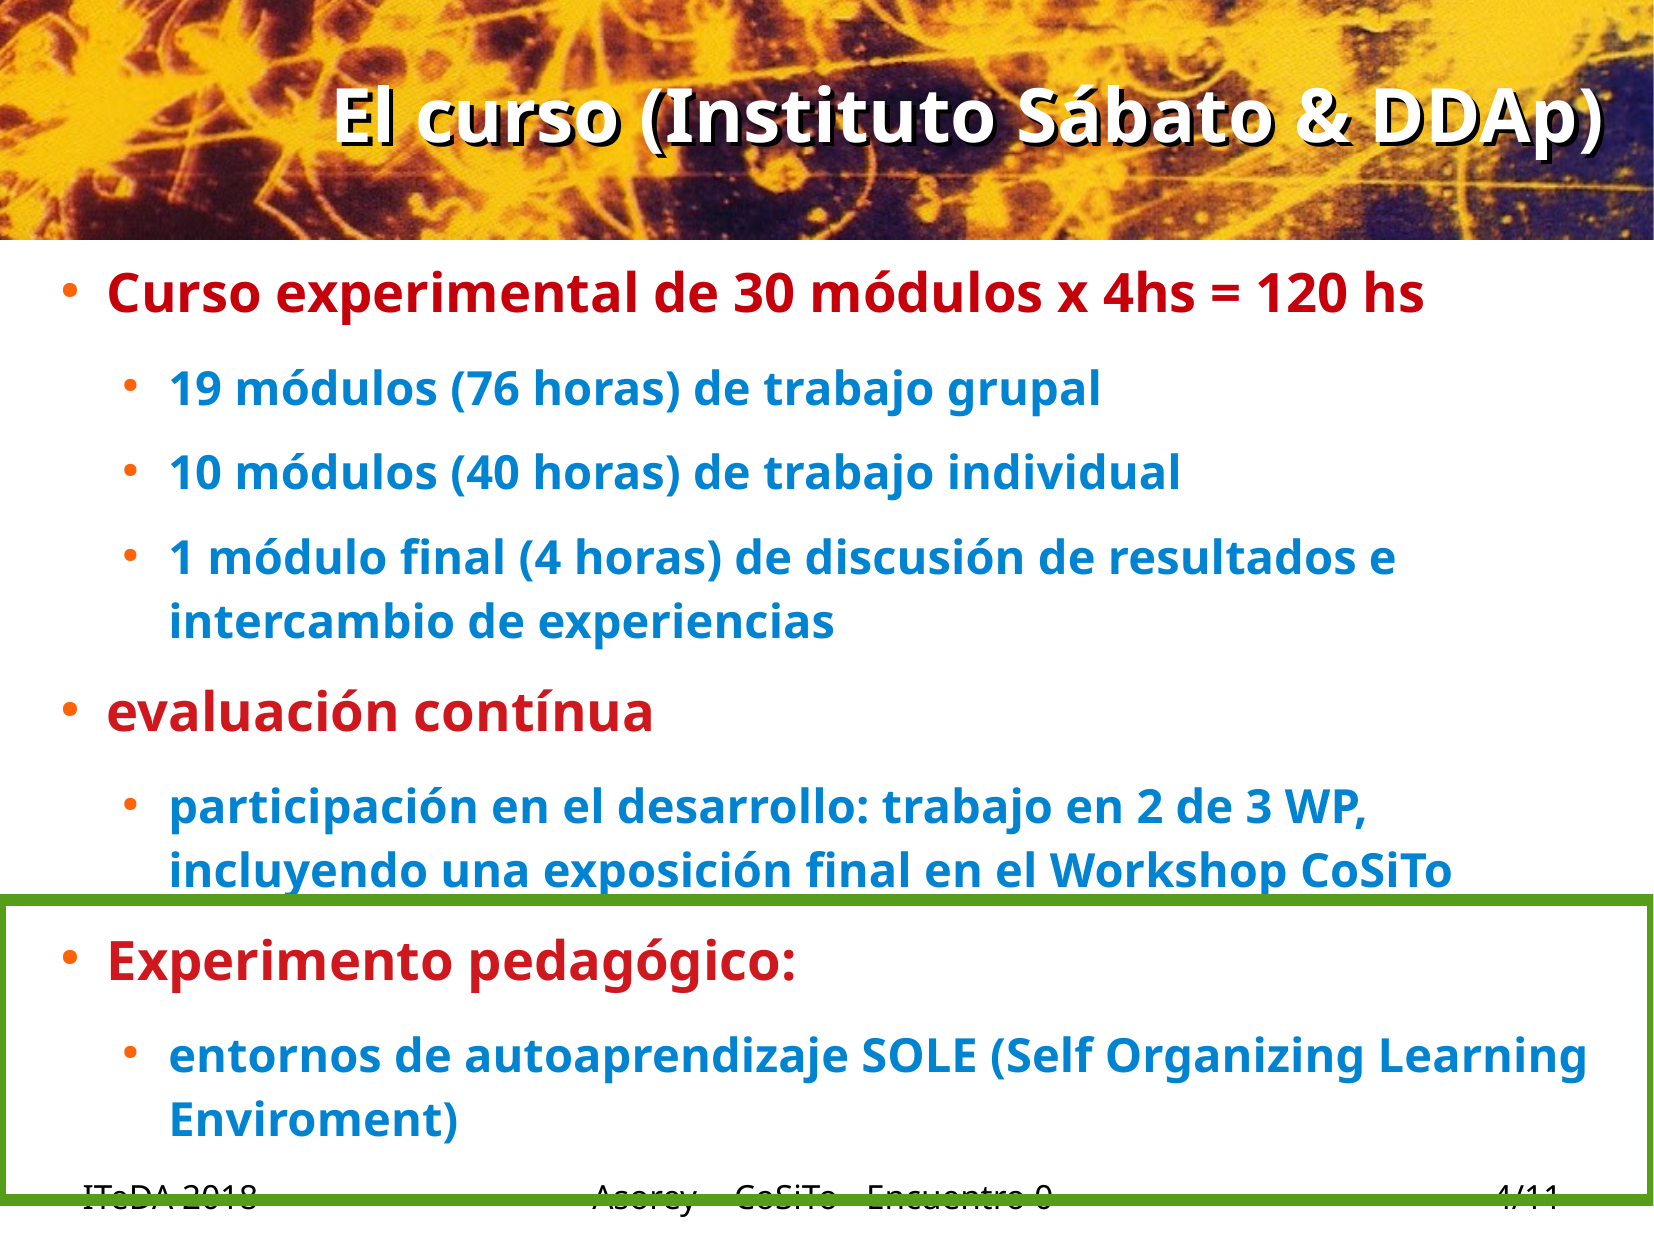

# El curso (Instituto Sábato & DDAp)
Curso experimental de 30 módulos x 4hs = 120 hs
19 módulos (76 horas) de trabajo grupal
10 módulos (40 horas) de trabajo individual
1 módulo final (4 horas) de discusión de resultados e intercambio de experiencias
evaluación contínua
participación en el desarrollo: trabajo en 2 de 3 WP, incluyendo una exposición final en el Workshop CoSiTo
Experimento pedagógico:
entornos de autoaprendizaje SOLE (Self Organizing Learning Enviroment)
ITeDA 2018
Asorey - CoSiTo - Encuentro 0
4